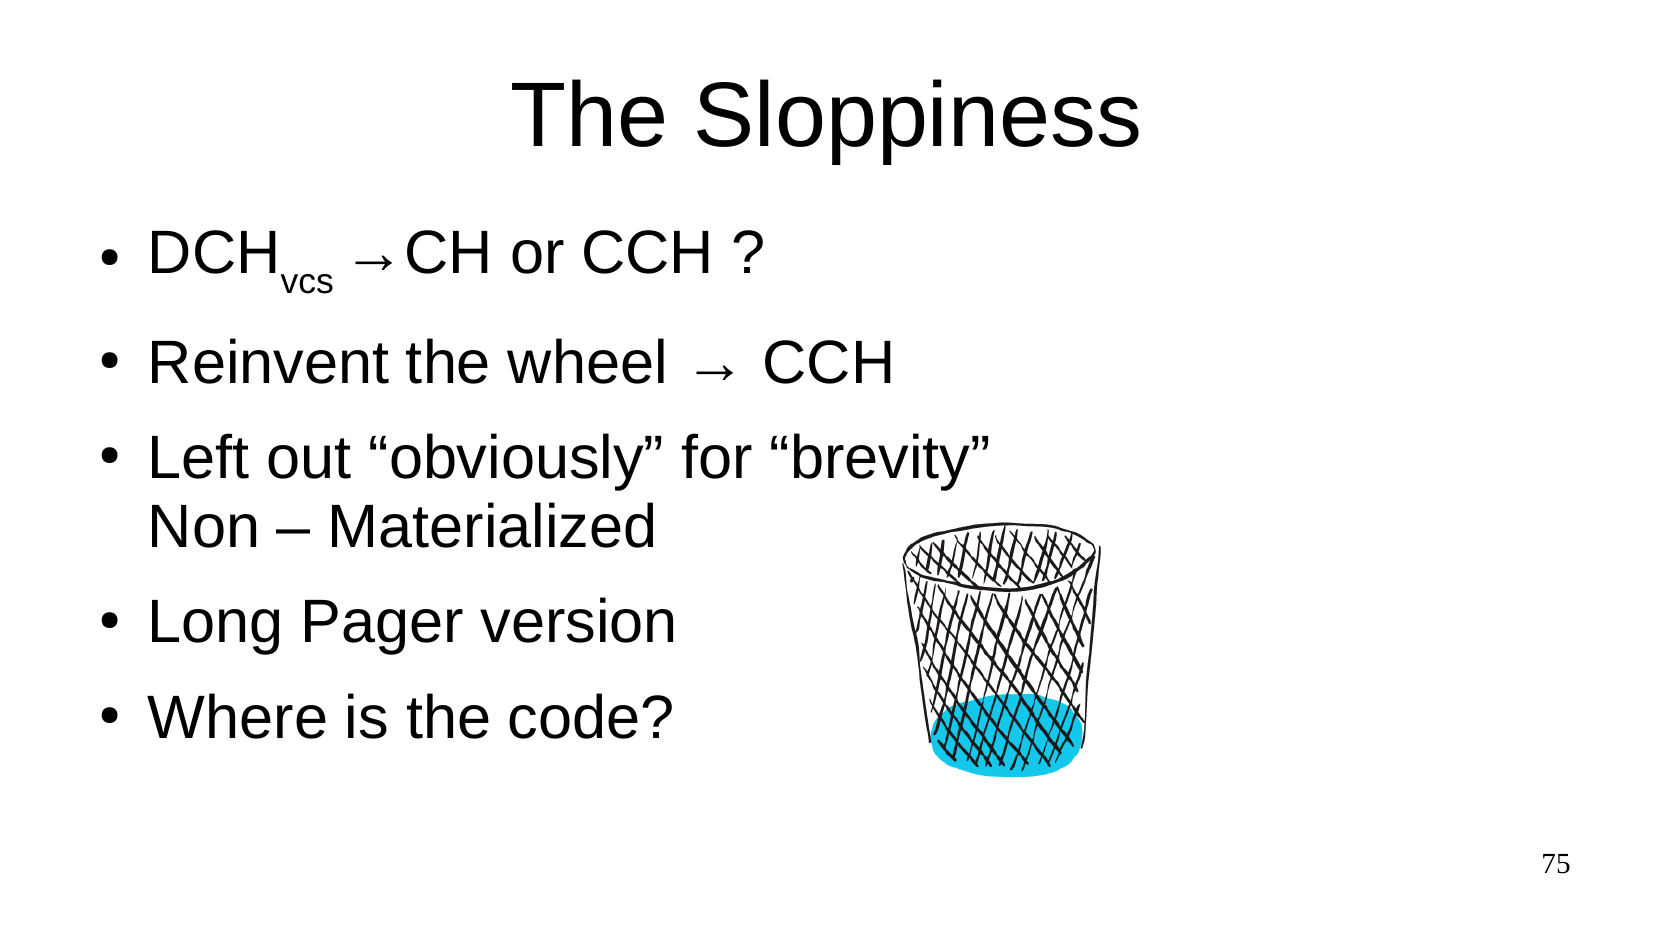

# The Sloppiness
DCHvcs →CH or CCH ?
Reinvent the wheel → CCH
Left out “obviously” for “brevity”
Non – Materialized
Long Pager version
Where is the code?
75